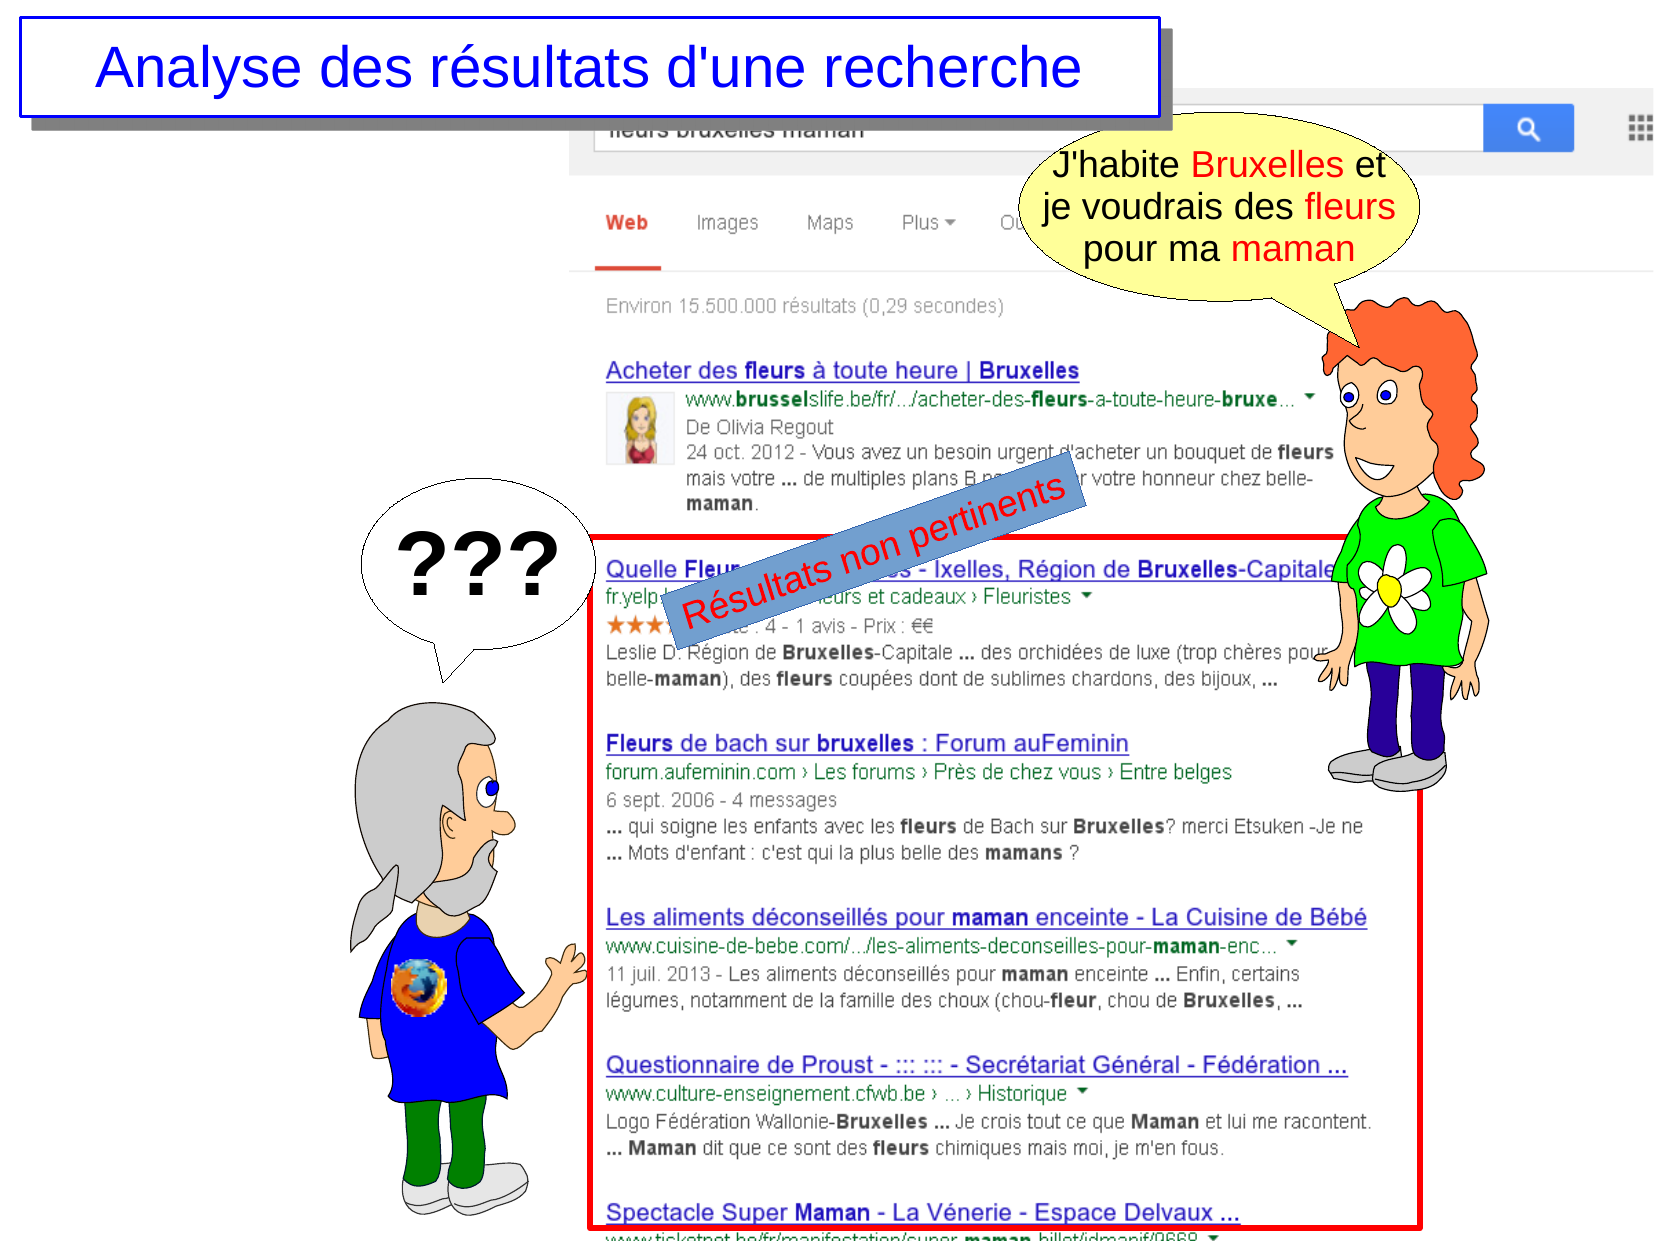

Analyse des résultats d'une recherche
J'habite Bruxelles et
je voudrais des fleurs
pour ma maman
???
Résultats non pertinents